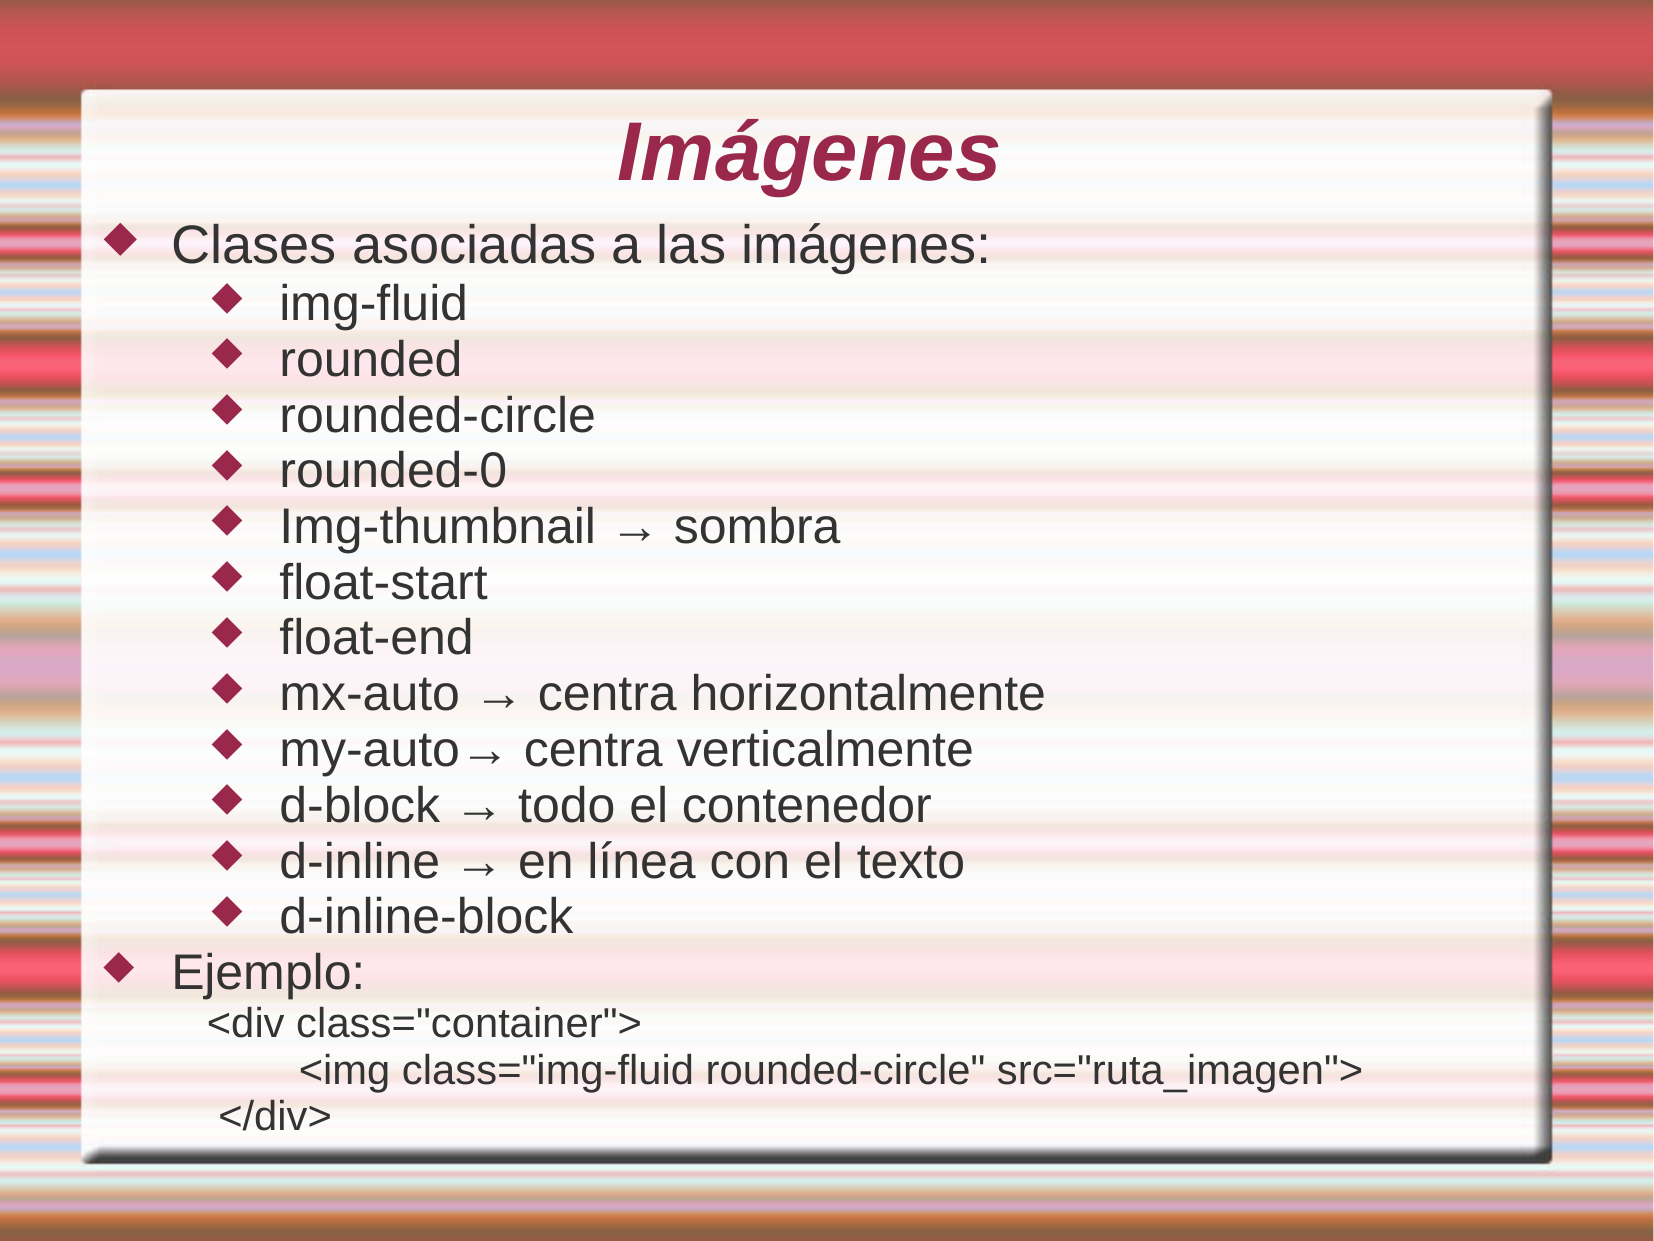

# Imágenes
Clases asociadas a las imágenes:
img-fluid
rounded
rounded-circle
rounded-0
Img-thumbnail → sombra
float-start
float-end
mx-auto → centra horizontalmente
my-auto→ centra verticalmente
d-block → todo el contenedor
d-inline → en línea con el texto
d-inline-block
Ejemplo:
<div class="container">
 <img class="img-fluid rounded-circle" src="ruta_imagen">
 </div>